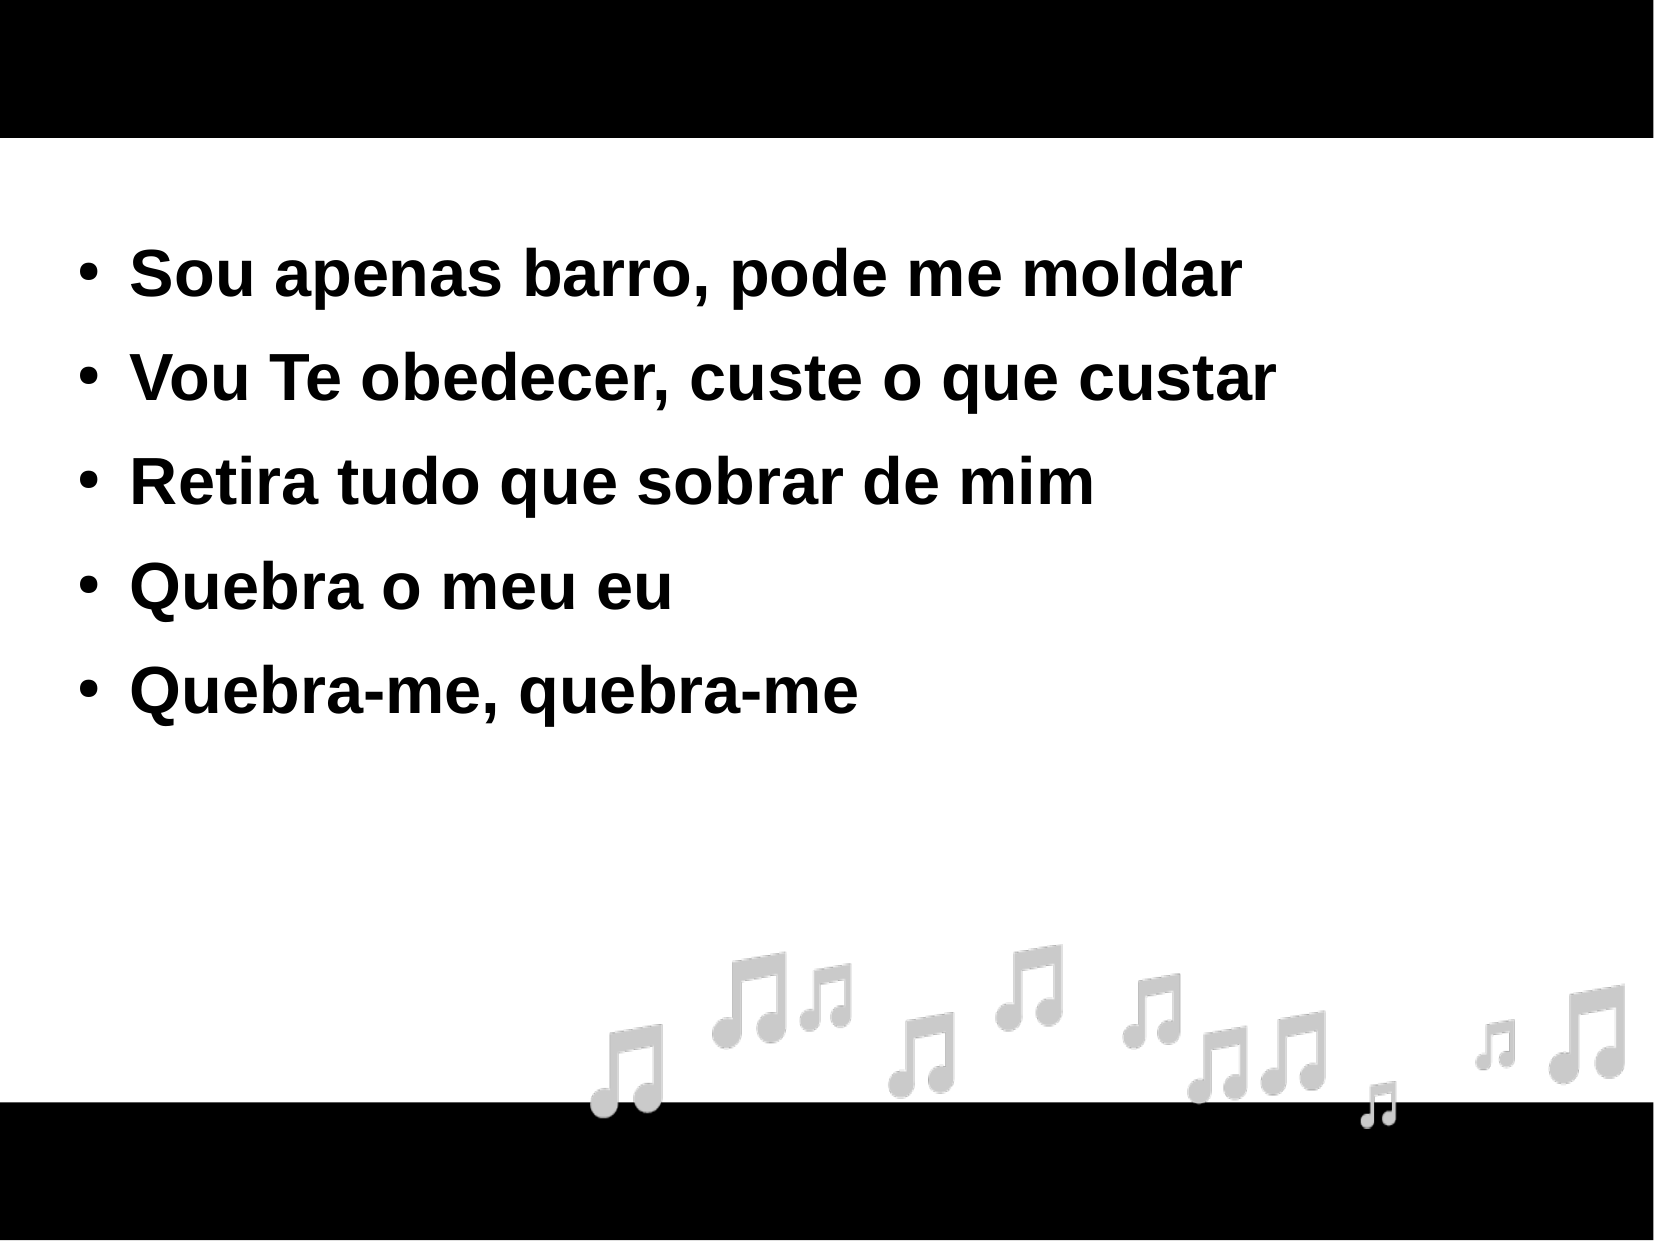

# Sou apenas barro, pode me moldar
Vou Te obedecer, custe o que custar
Retira tudo que sobrar de mim
Quebra o meu eu
Quebra-me, quebra-me